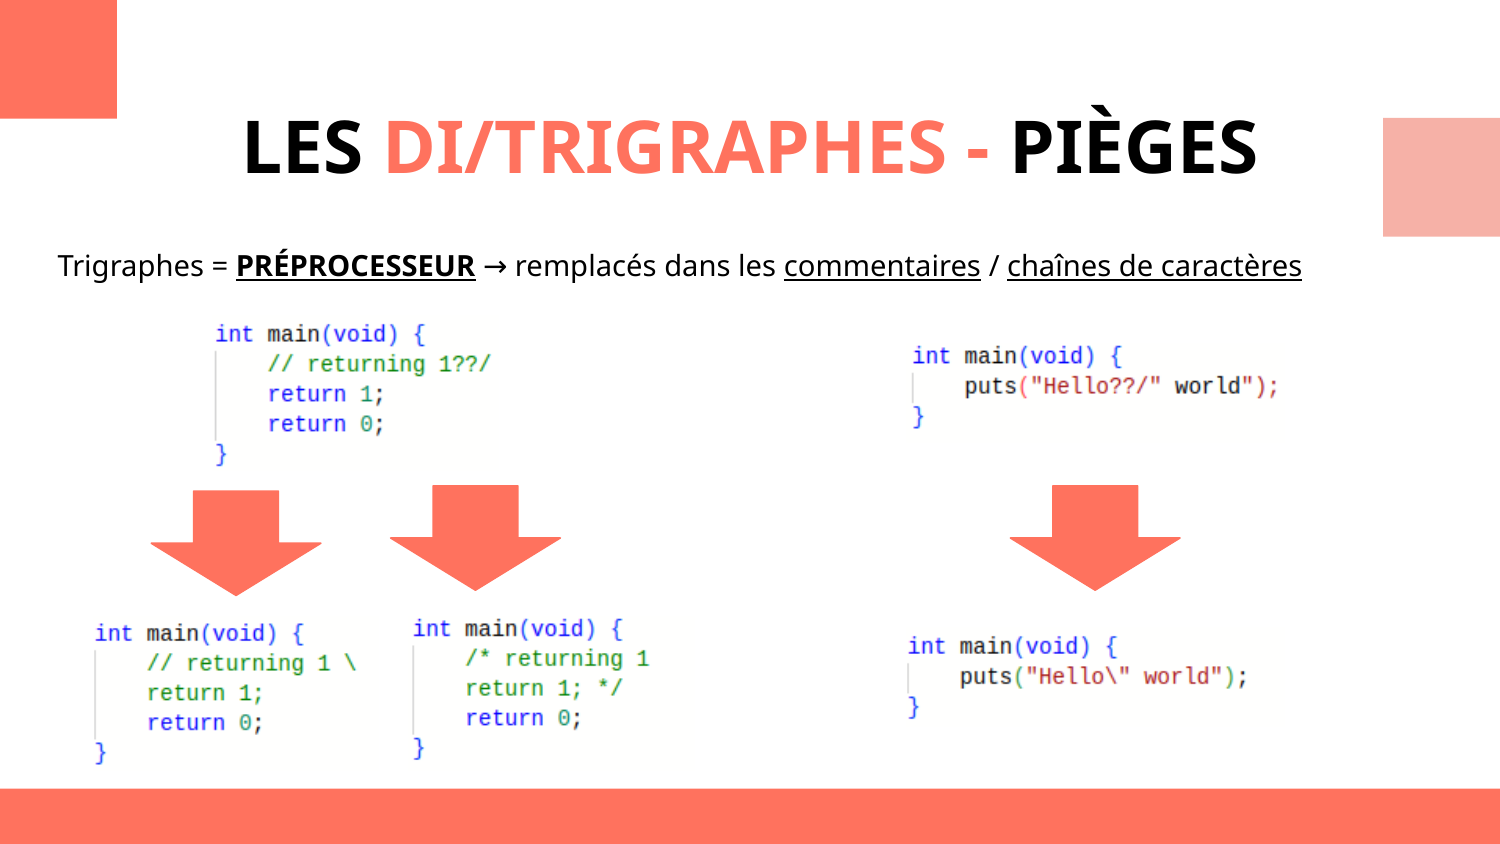

# LES DI/TRIGRAPHES - PIÈGES
Trigraphes = PRÉPROCESSEUR → remplacés dans les commentaires / chaînes de caractères